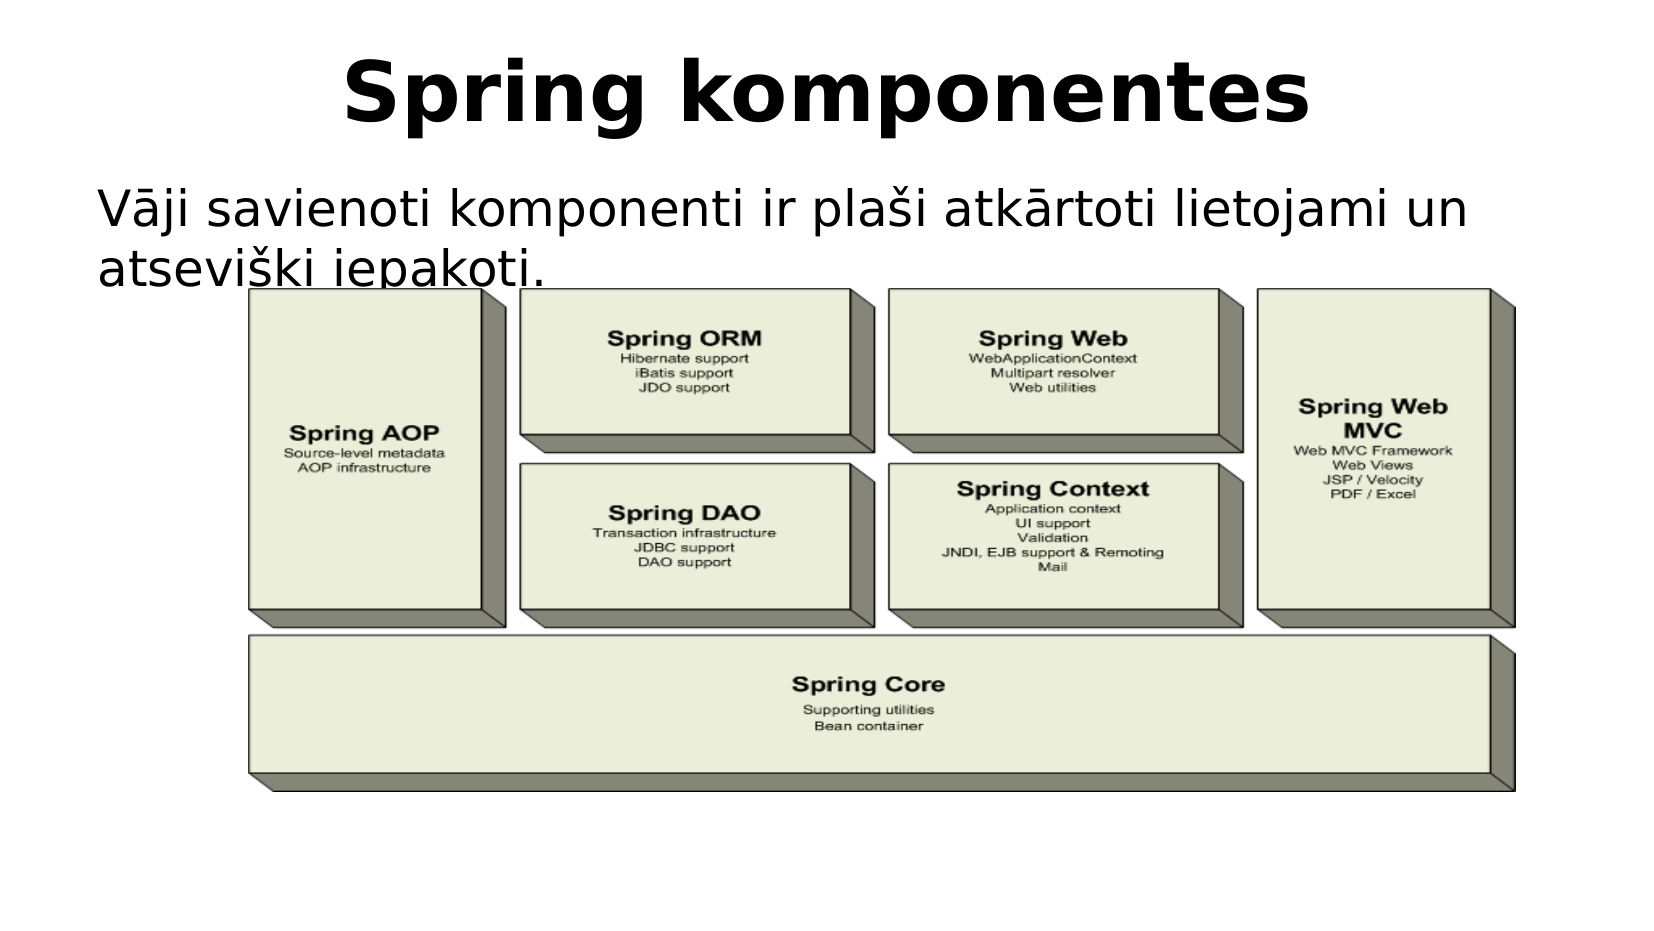

# Spring komponentes
Vāji savienoti komponenti ir plaši atkārtoti lietojami un atsevišķi iepakoti.